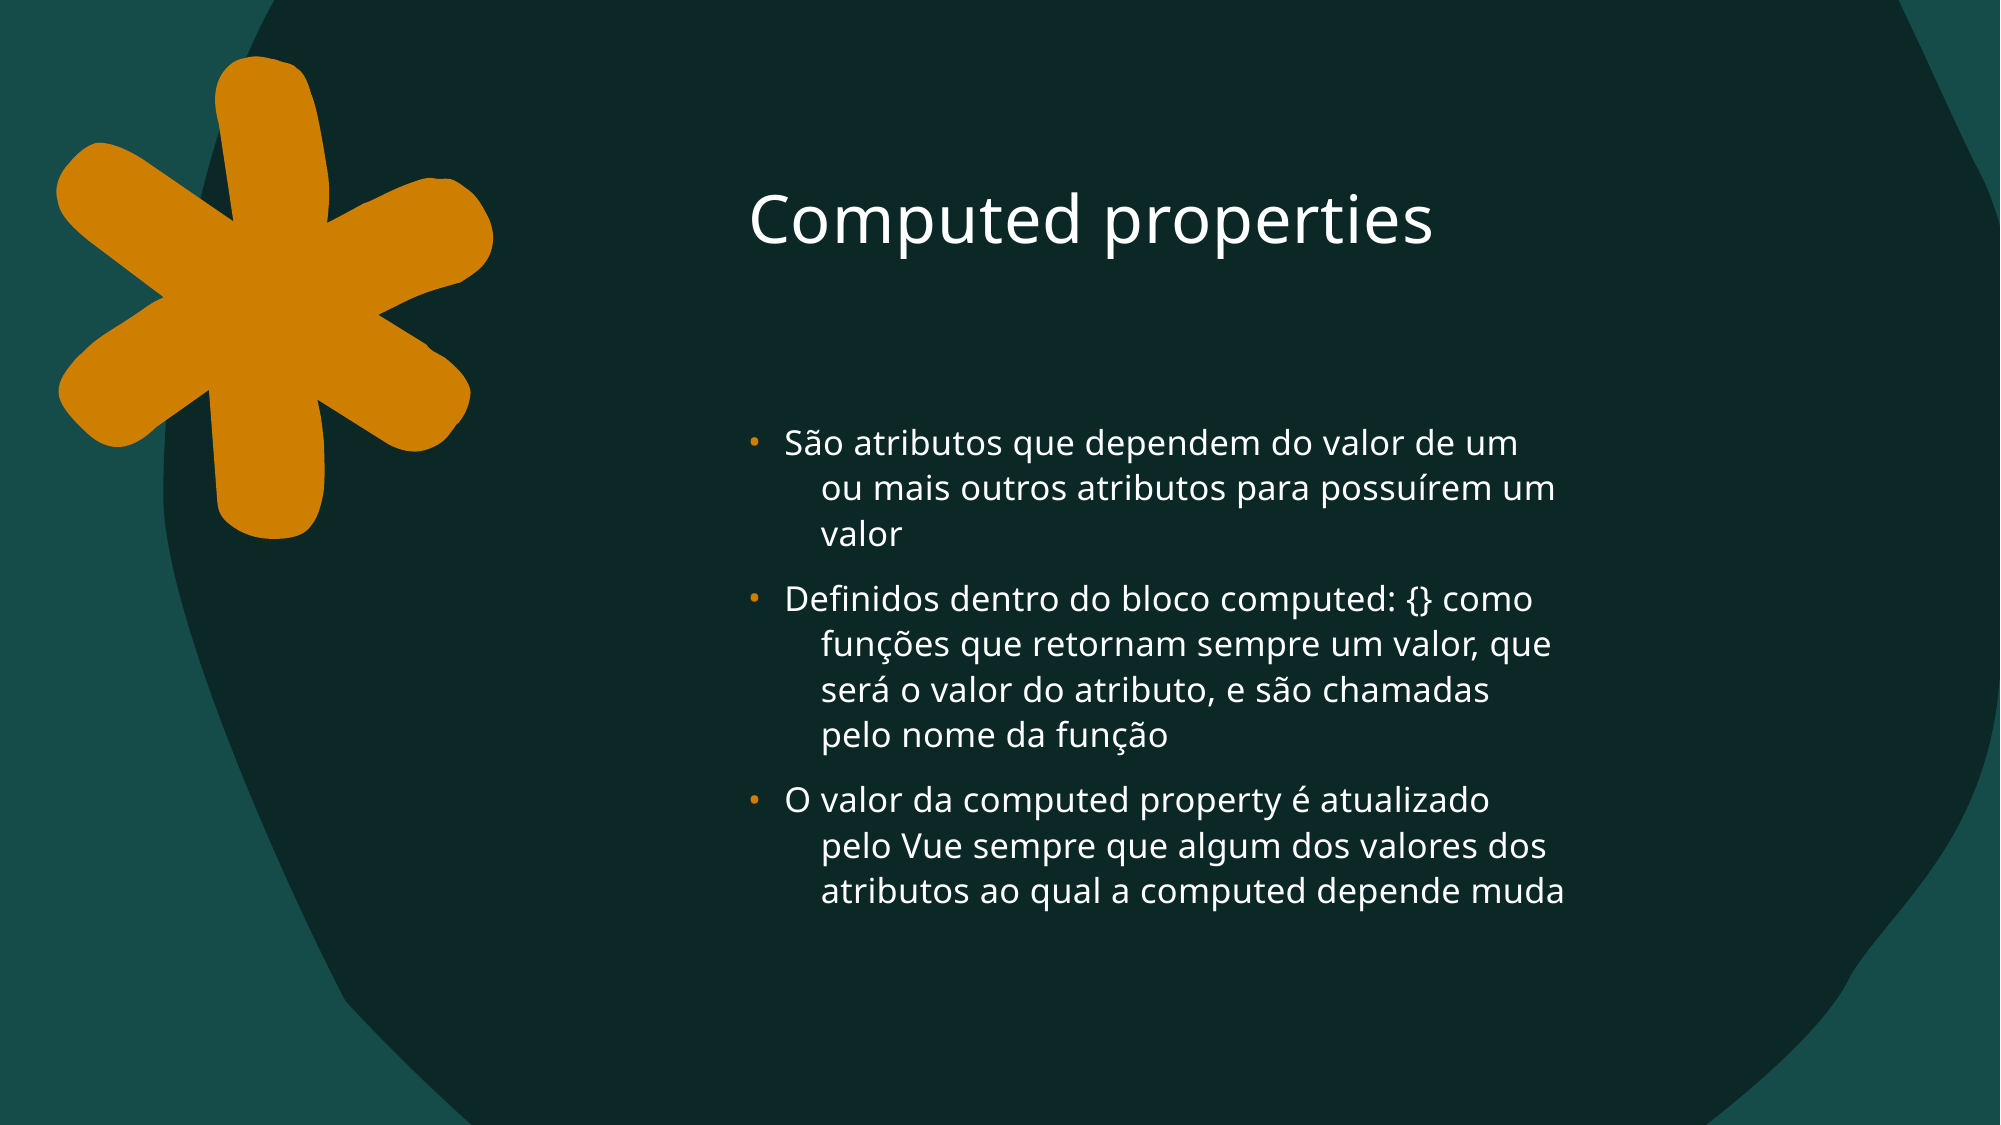

# Computed properties
São atributos que dependem do valor de um ou mais outros atributos para possuírem um valor
Definidos dentro do bloco computed: {} como funções que retornam sempre um valor, que será o valor do atributo, e são chamadas pelo nome da função
O valor da computed property é atualizado pelo Vue sempre que algum dos valores dos atributos ao qual a computed depende muda